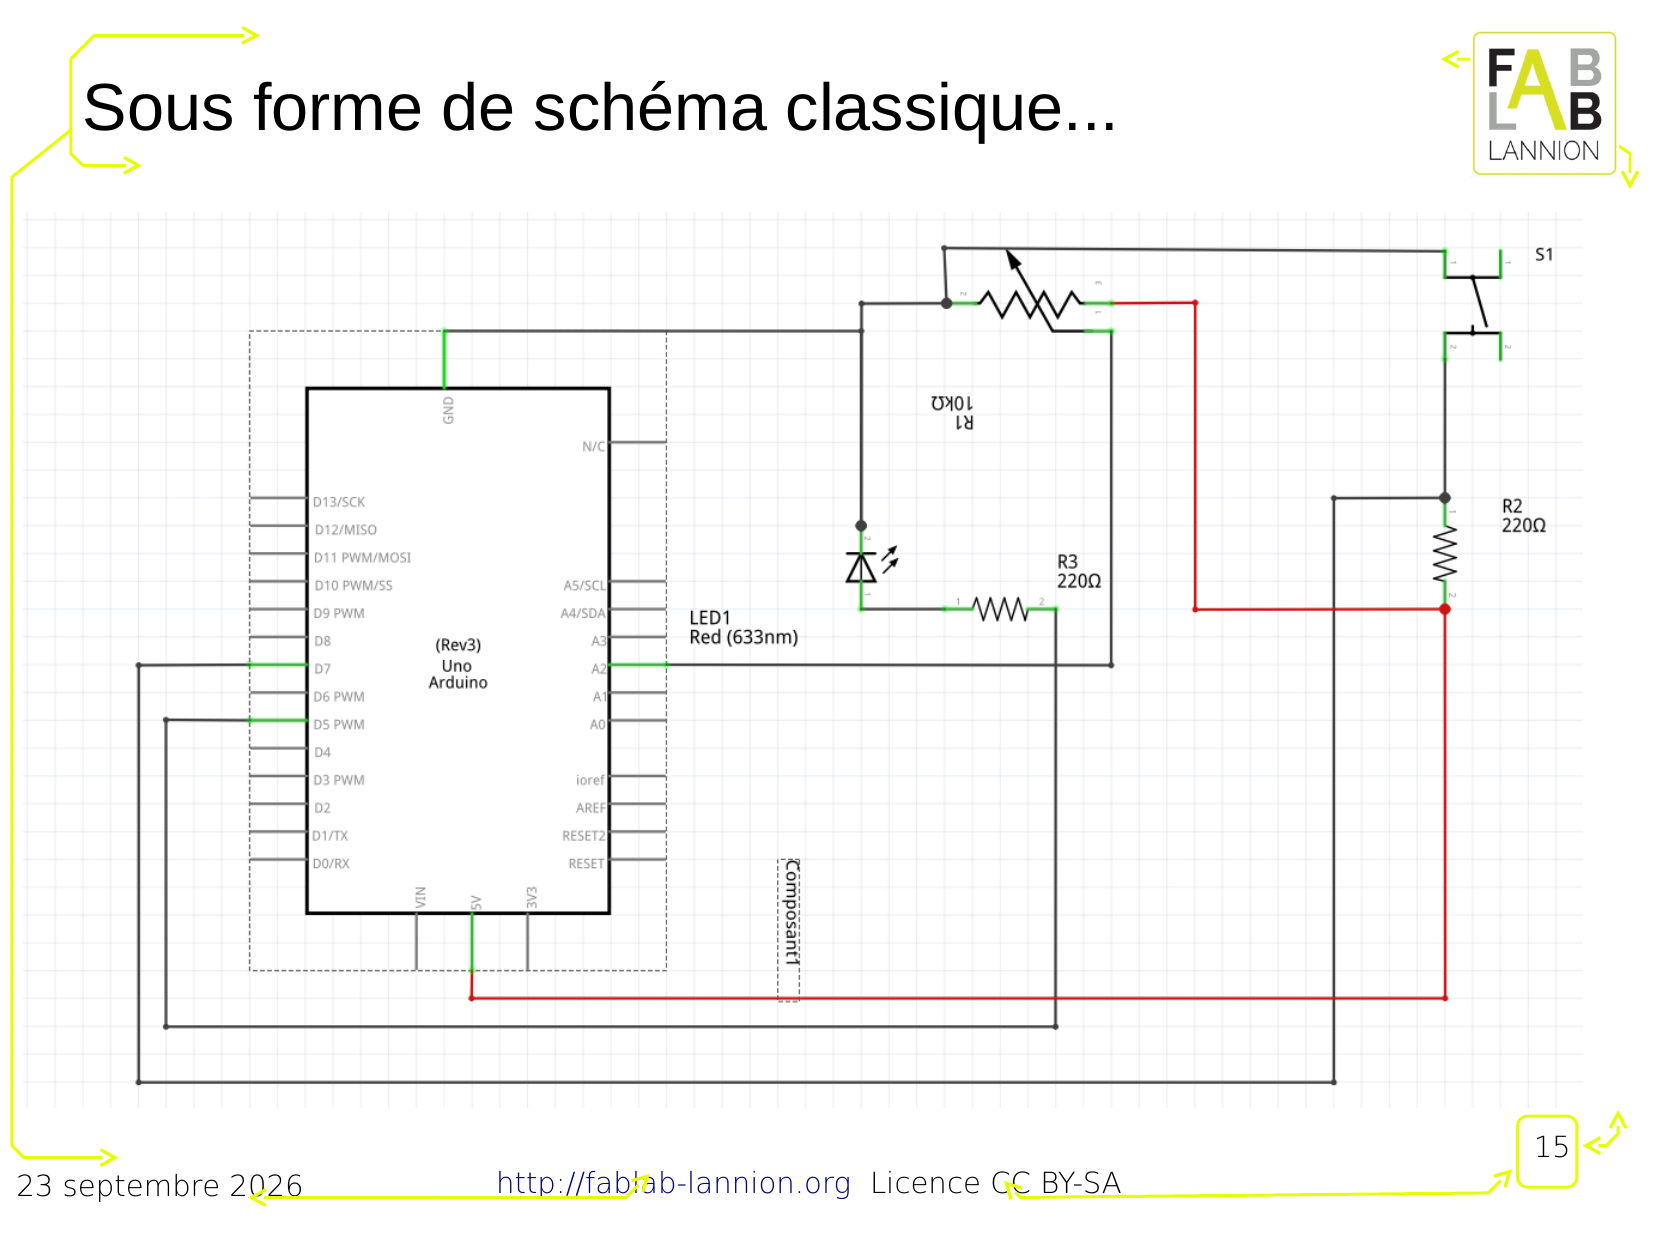

# Sous forme de schéma classique...
15